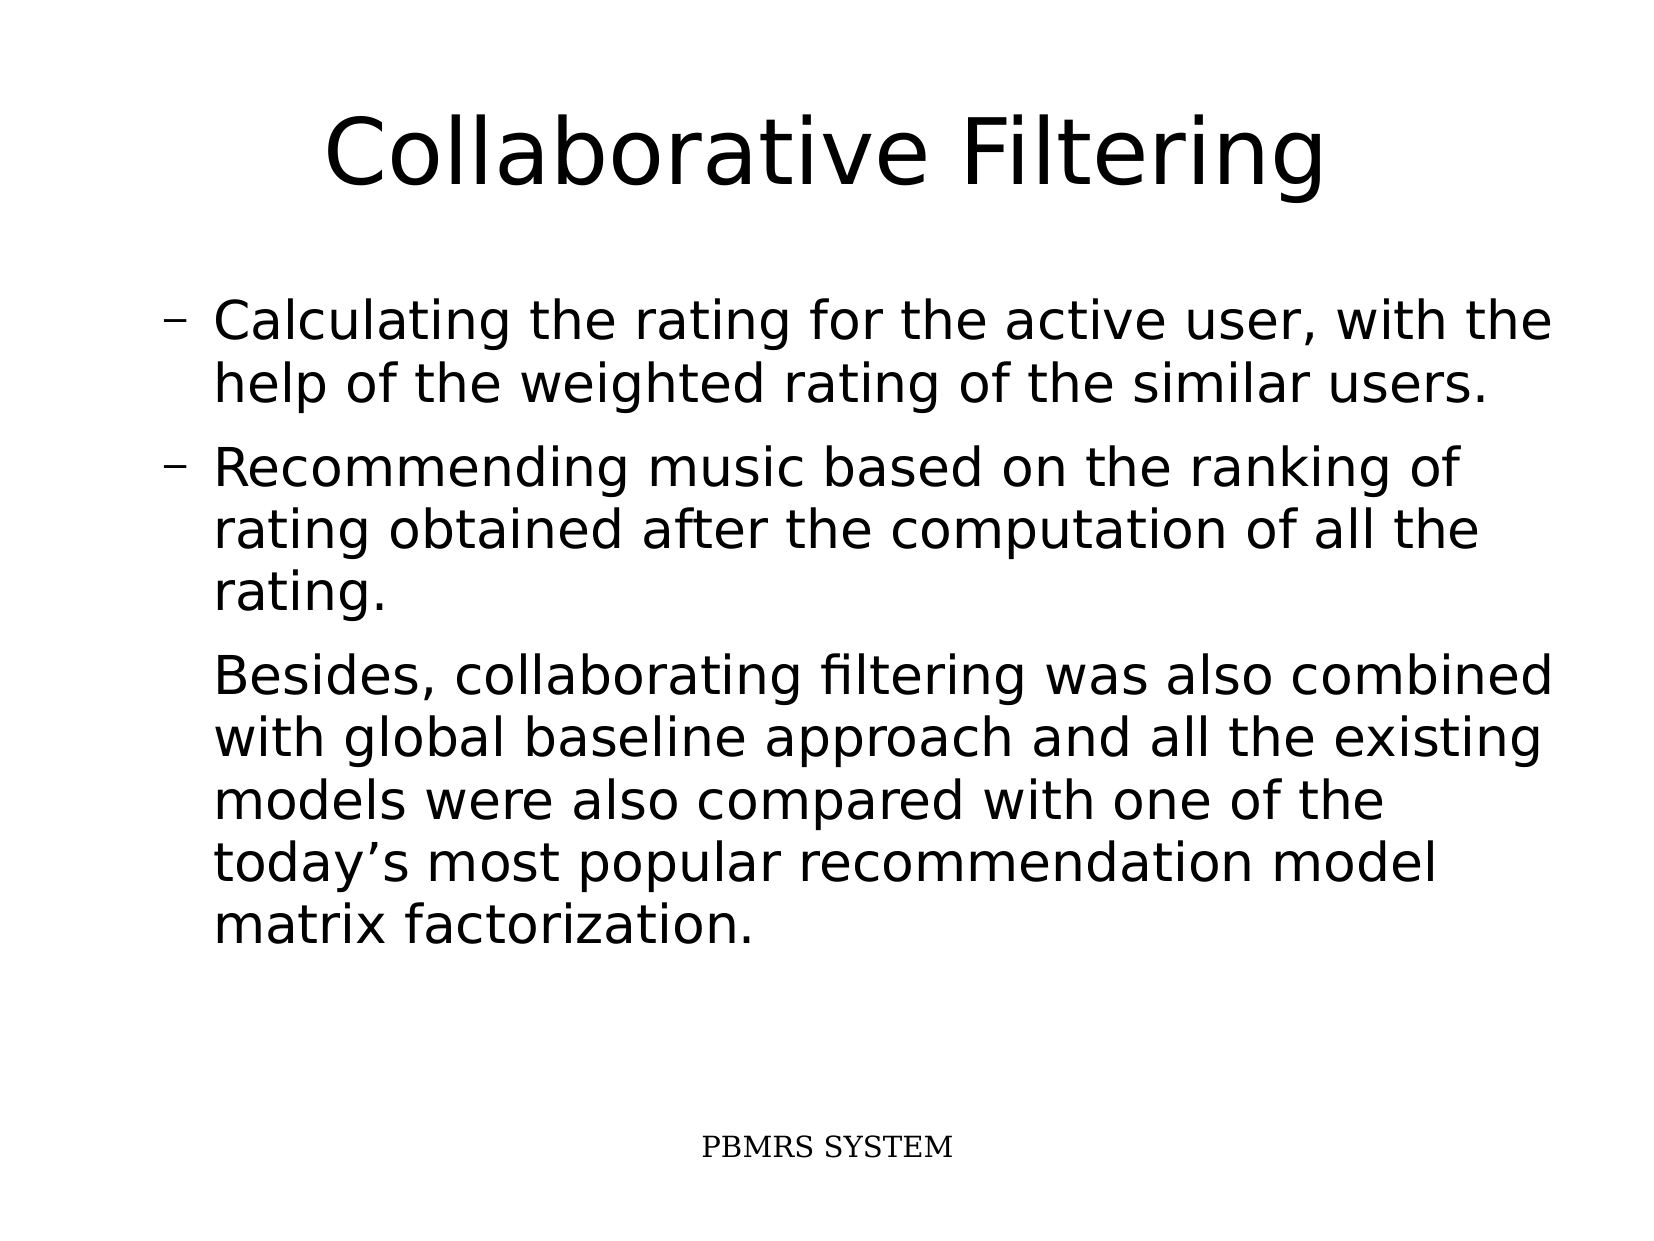

# Collaborative Filtering
Calculating the rating for the active user, with the help of the weighted rating of the similar users.
Recommending music based on the ranking of rating obtained after the computation of all the rating.
Besides, collaborating filtering was also combined with global baseline approach and all the existing models were also compared with one of the today’s most popular recommendation model matrix factorization.
PBMRS SYSTEM